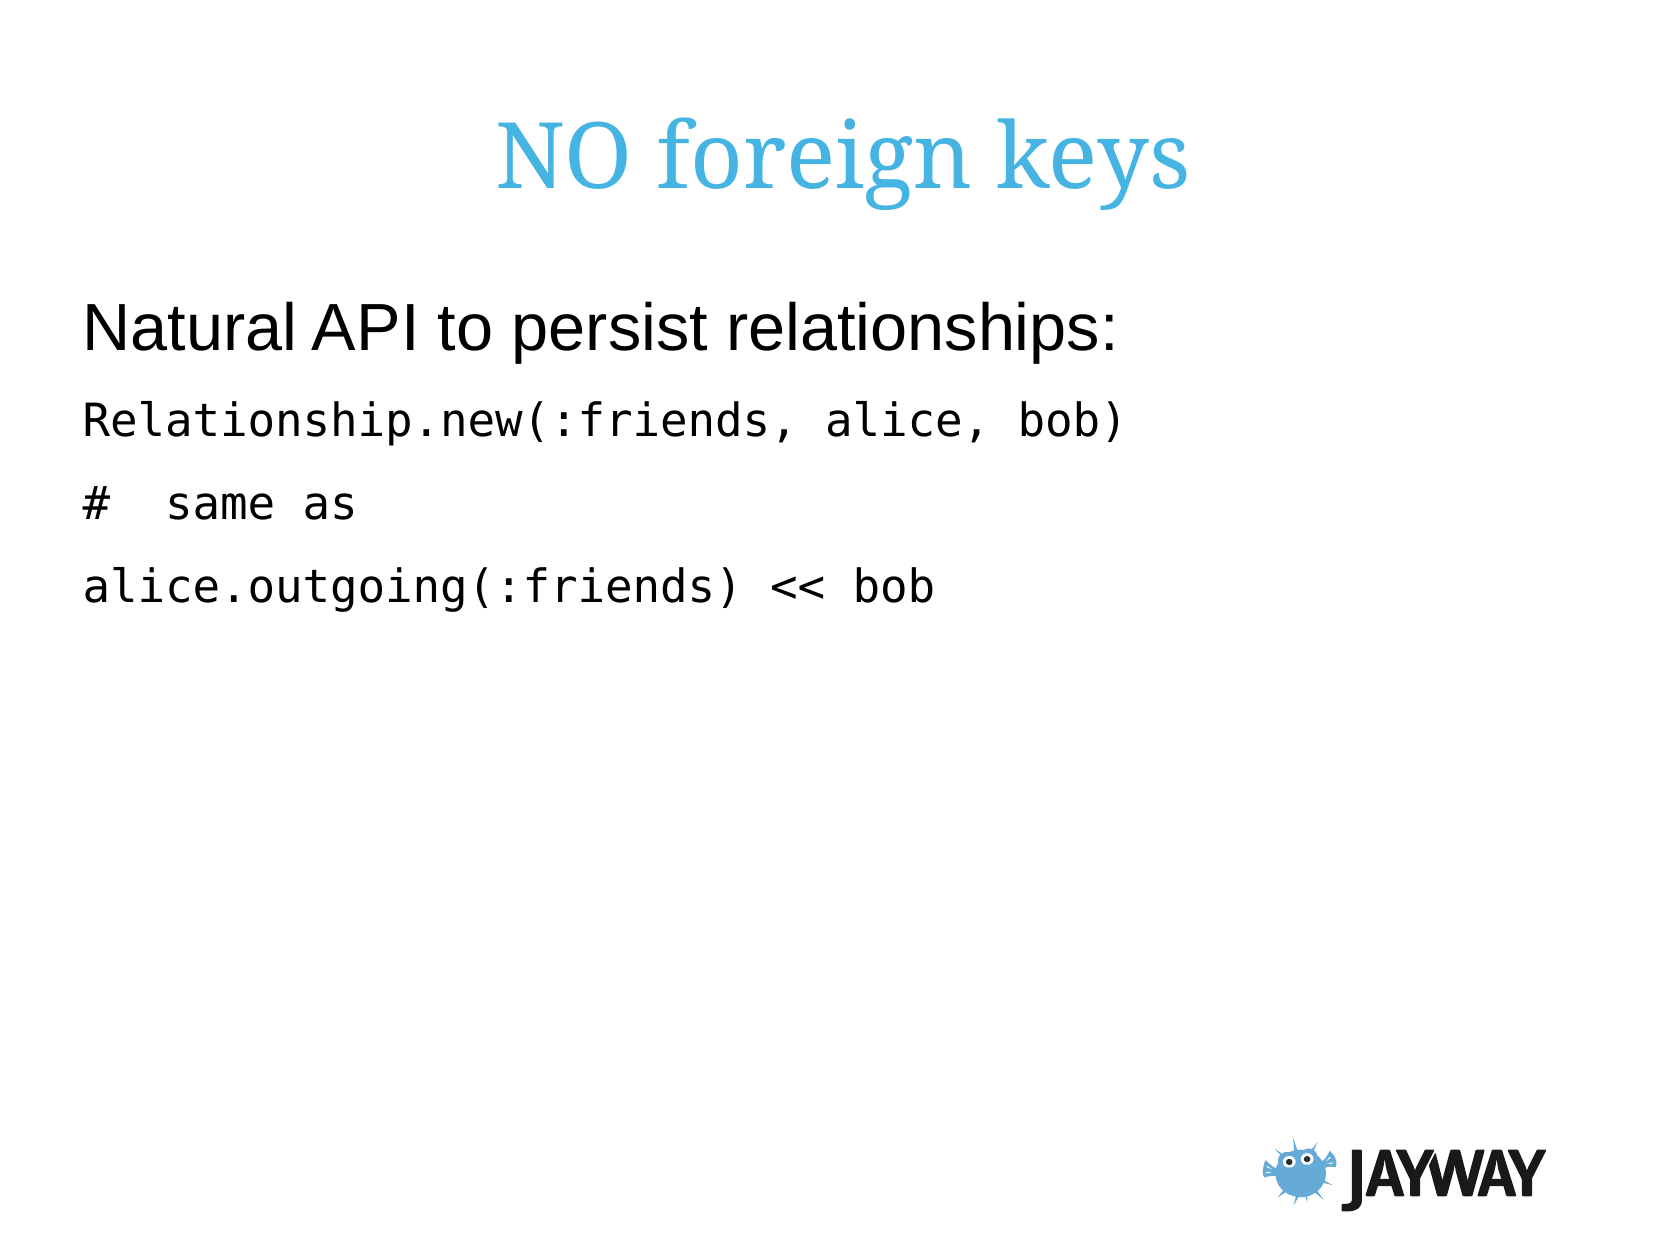

# NO foreign keys
Natural API to persist relationships:
Relationship.new(:friends, alice, bob)
# same as
alice.outgoing(:friends) << bob